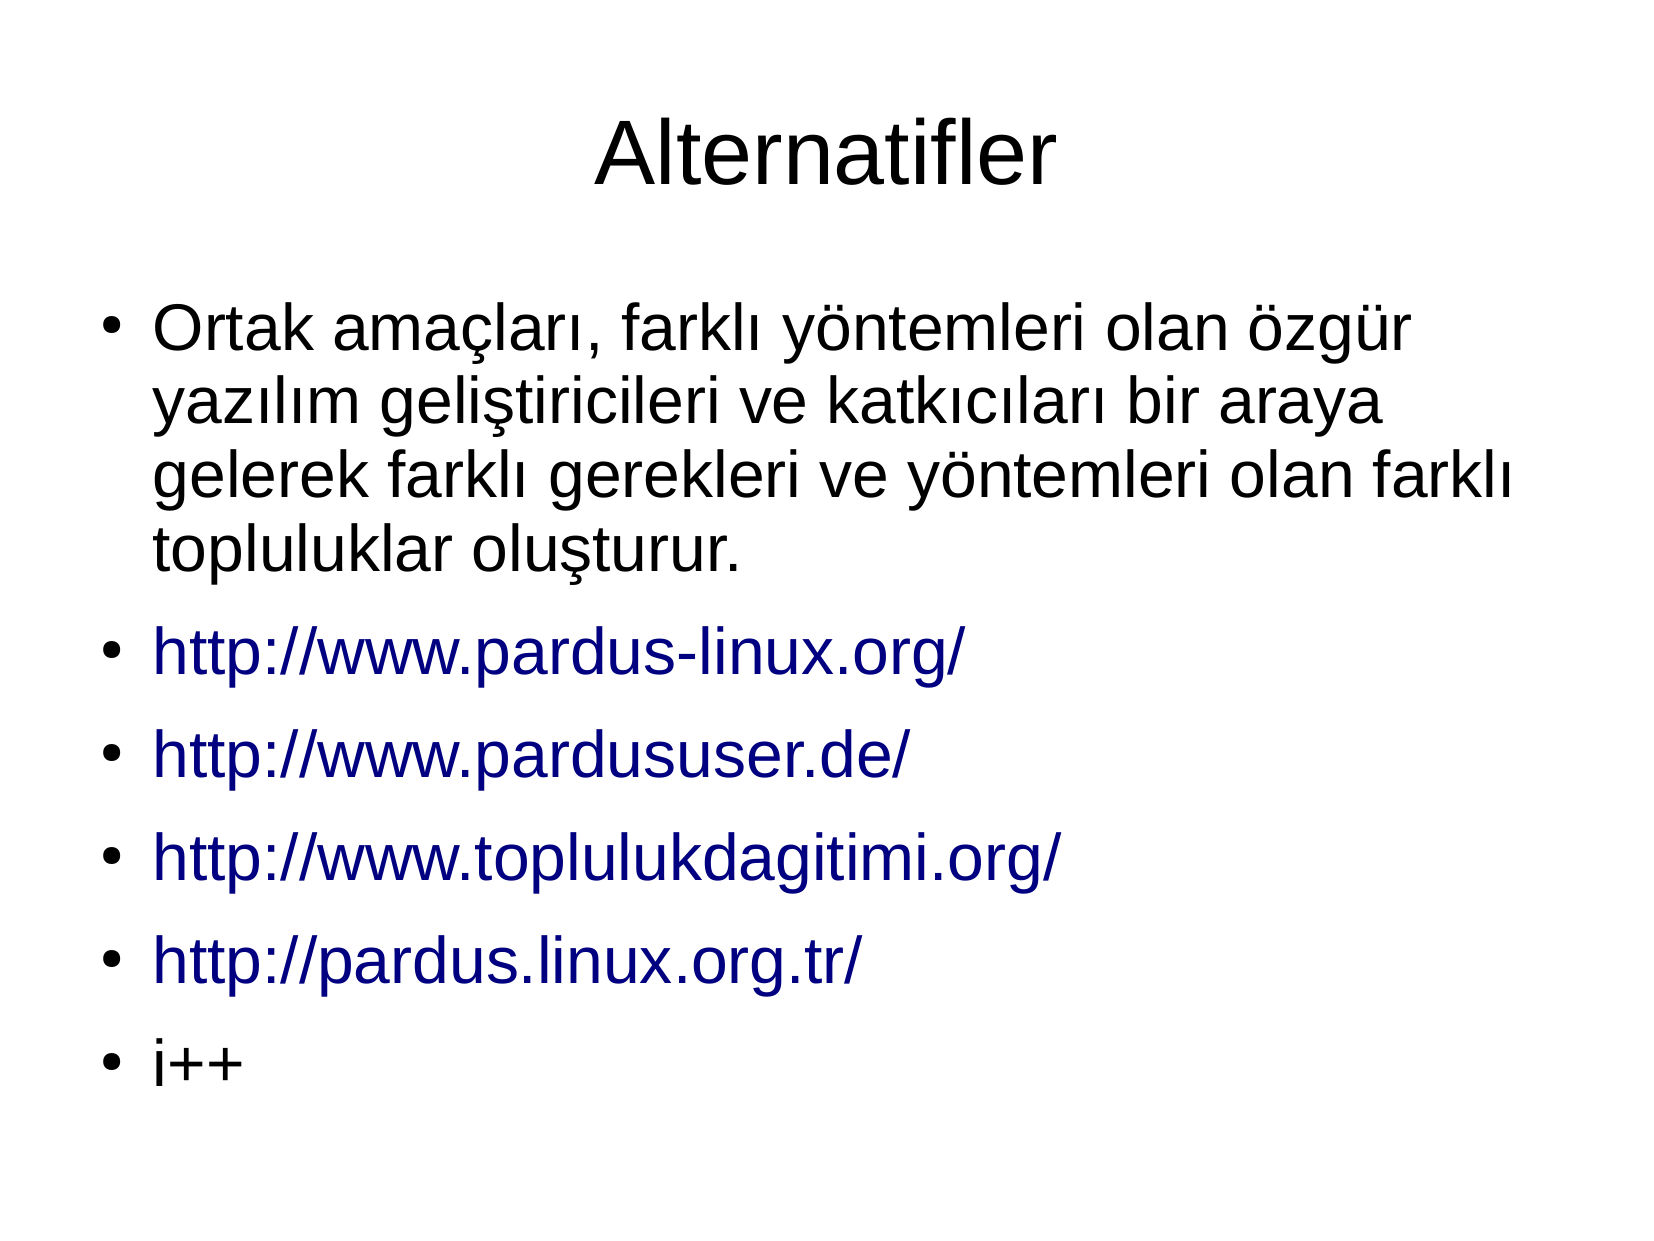

# Alternatifler
Ortak amaçları, farklı yöntemleri olan özgür yazılım geliştiricileri ve katkıcıları bir araya gelerek farklı gerekleri ve yöntemleri olan farklı topluluklar oluşturur.
http://www.pardus-linux.org/
http://www.pardususer.de/
http://www.toplulukdagitimi.org/
http://pardus.linux.org.tr/
i++